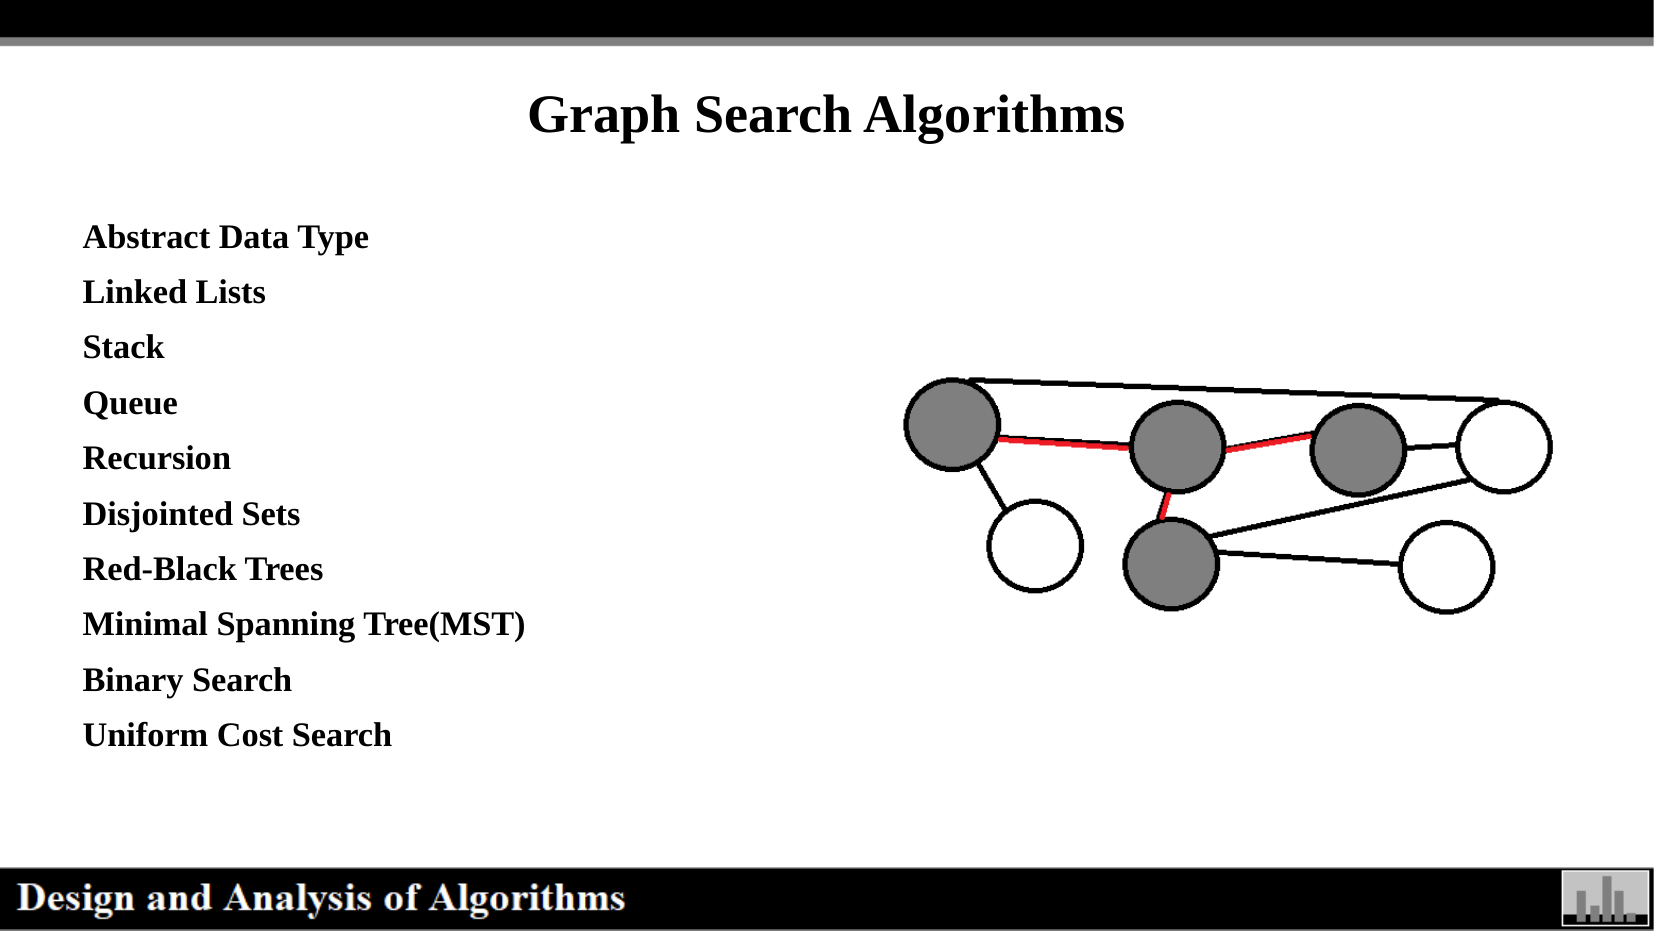

# Graph Search Algorithms
Abstract Data Type
Linked Lists
Stack
Queue
Recursion
Disjointed Sets
Red-Black Trees
Minimal Spanning Tree(MST)
Binary Search
Uniform Cost Search